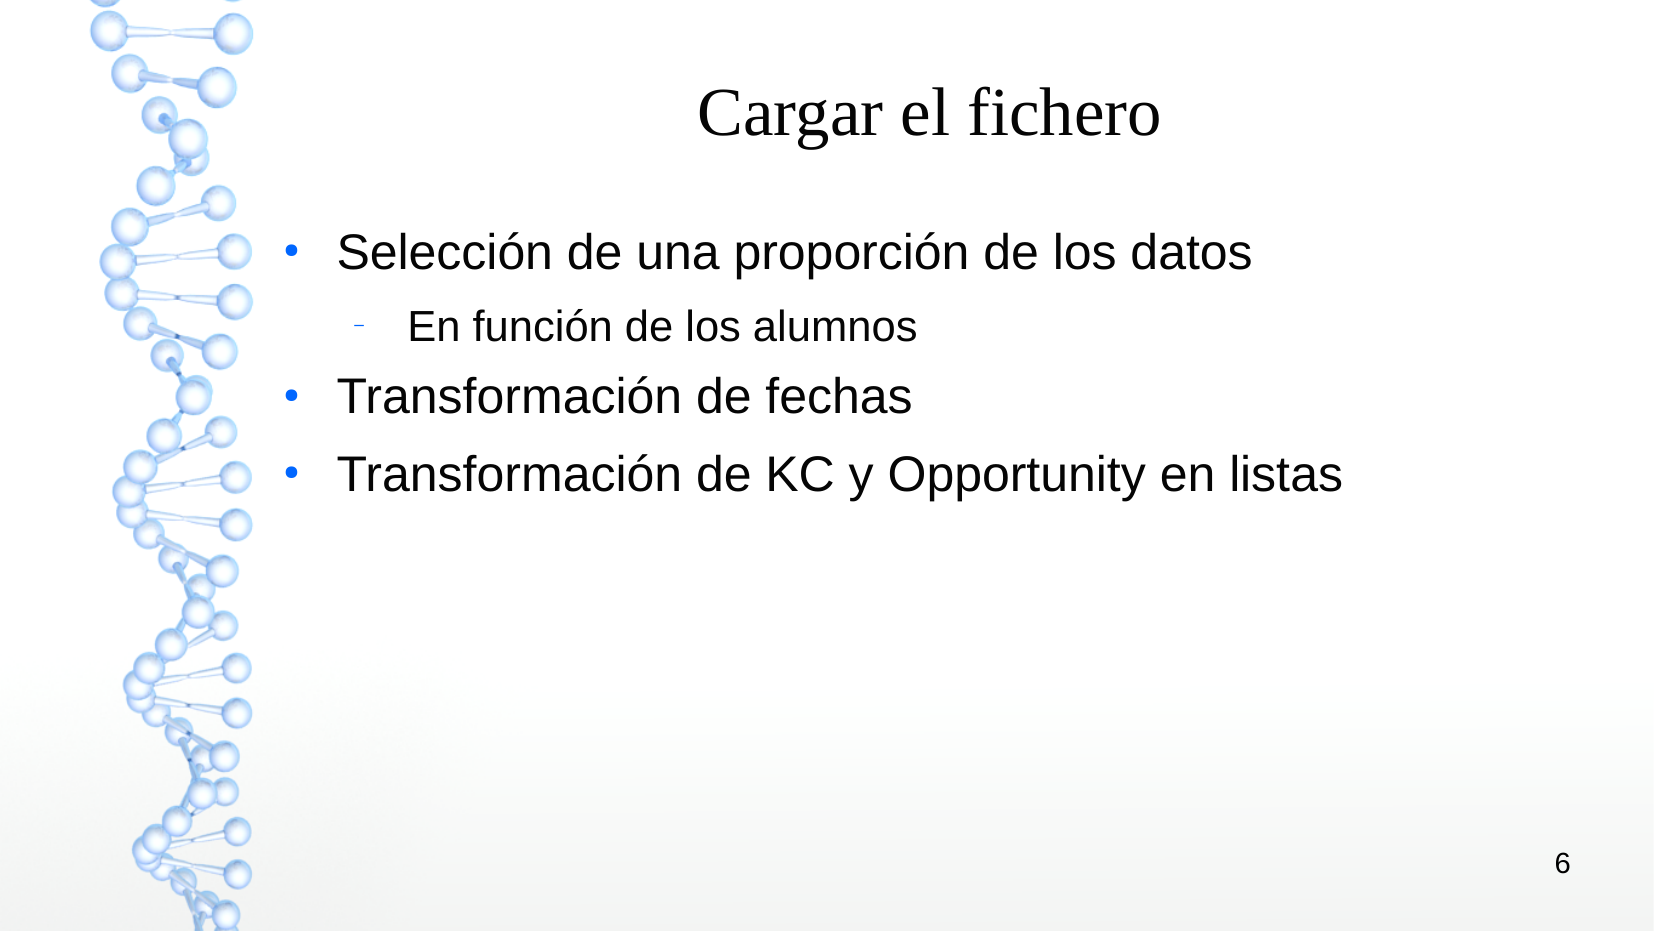

# Cargar el fichero
Selección de una proporción de los datos
En función de los alumnos
Transformación de fechas
Transformación de KC y Opportunity en listas
6